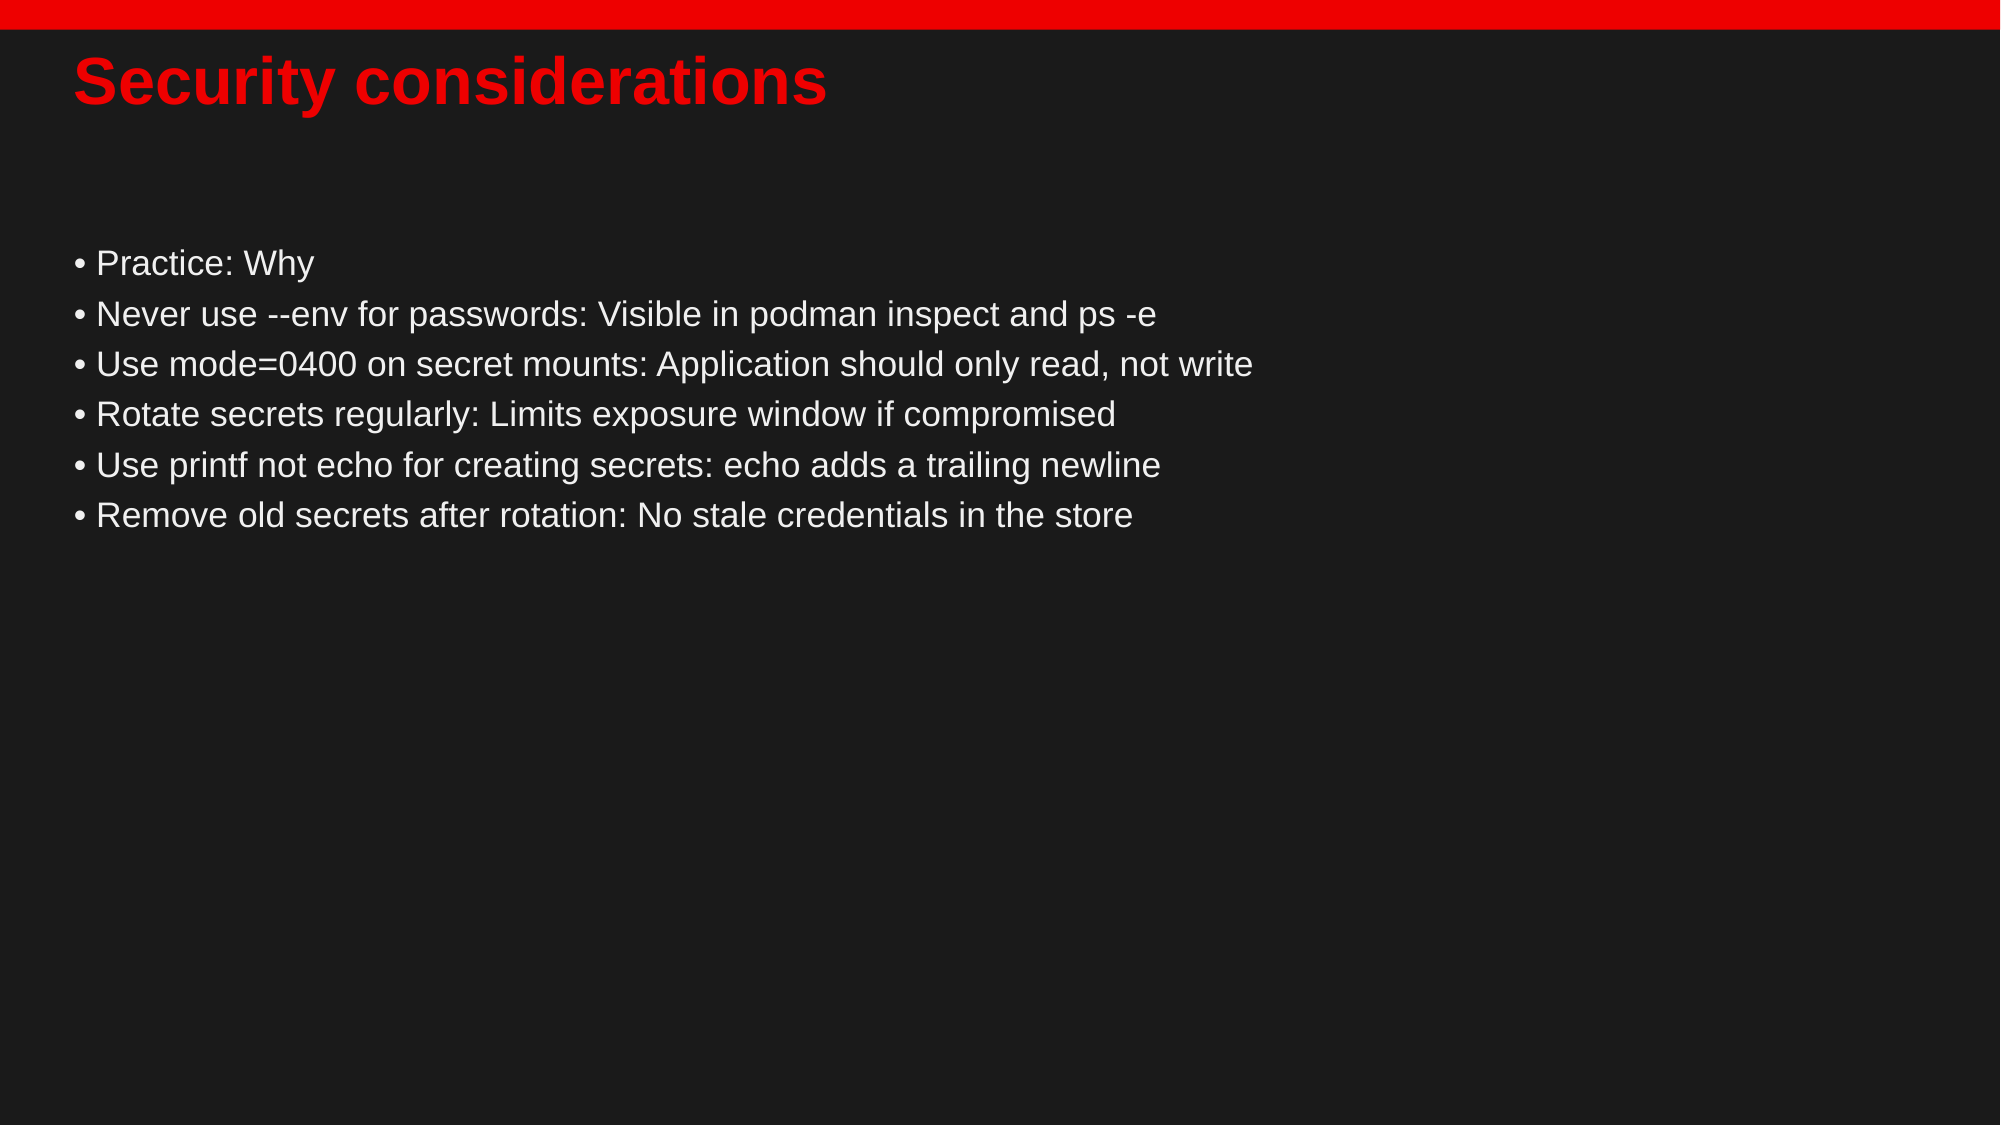

Security considerations
• Practice: Why
• Never use --env for passwords: Visible in podman inspect and ps -e
• Use mode=0400 on secret mounts: Application should only read, not write
• Rotate secrets regularly: Limits exposure window if compromised
• Use printf not echo for creating secrets: echo adds a trailing newline
• Remove old secrets after rotation: No stale credentials in the store